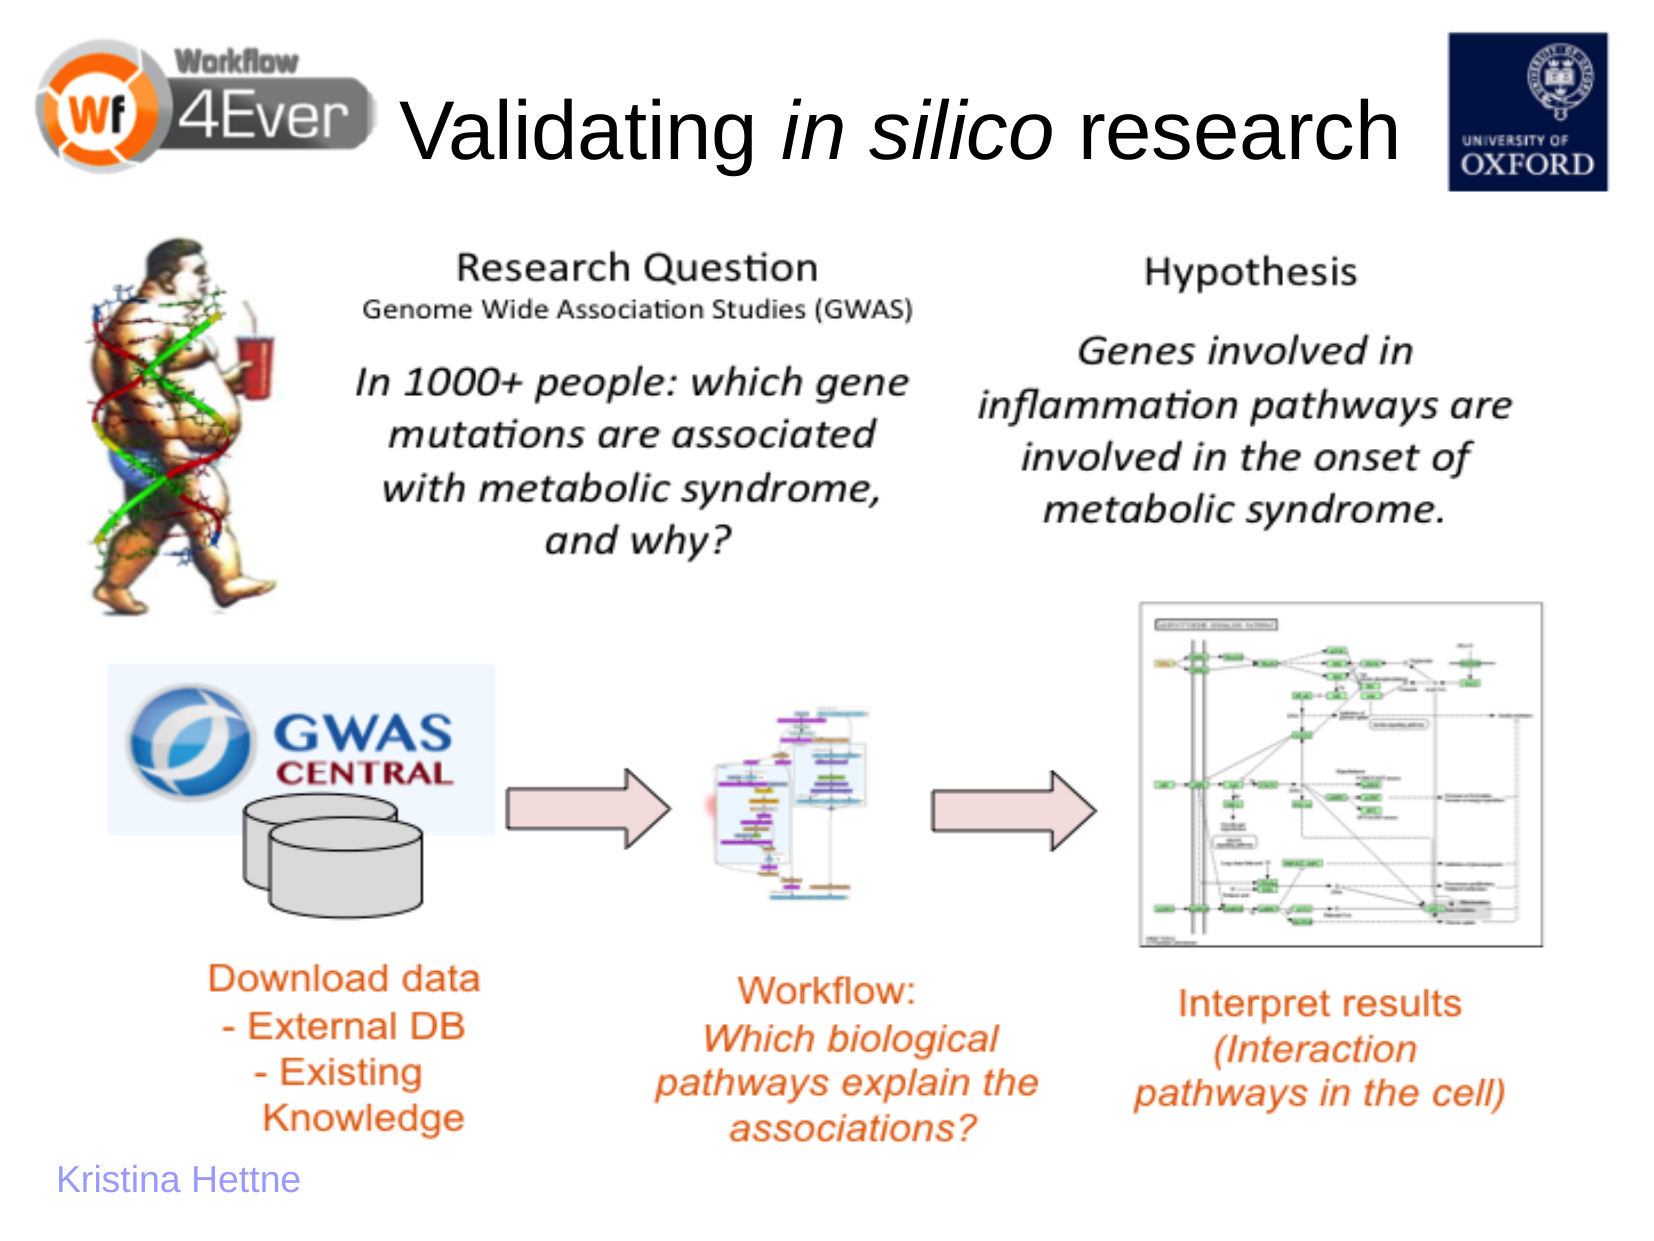

# Validating in silico research
Kristina Hettne